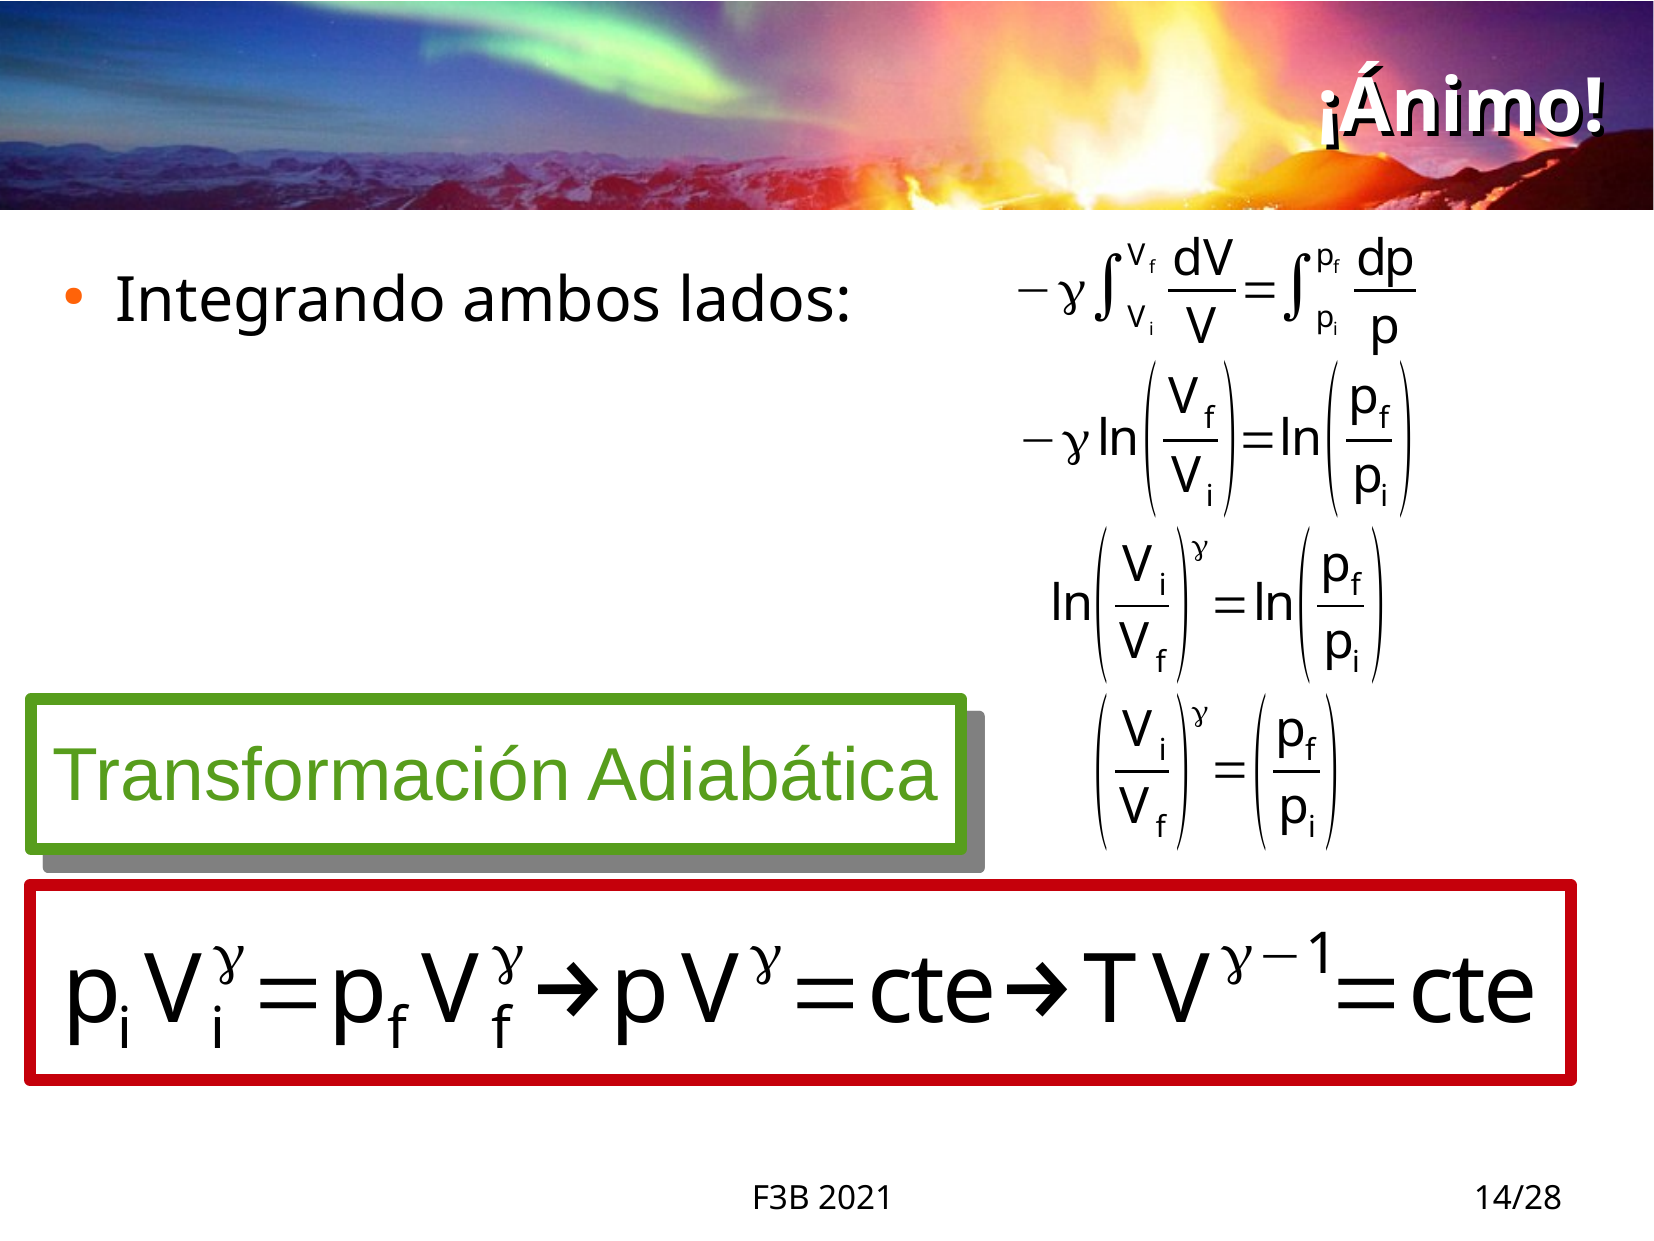

# ¡Ánimo!
Integrando ambos lados:
Transformación Adiabática
F3B 2021
14